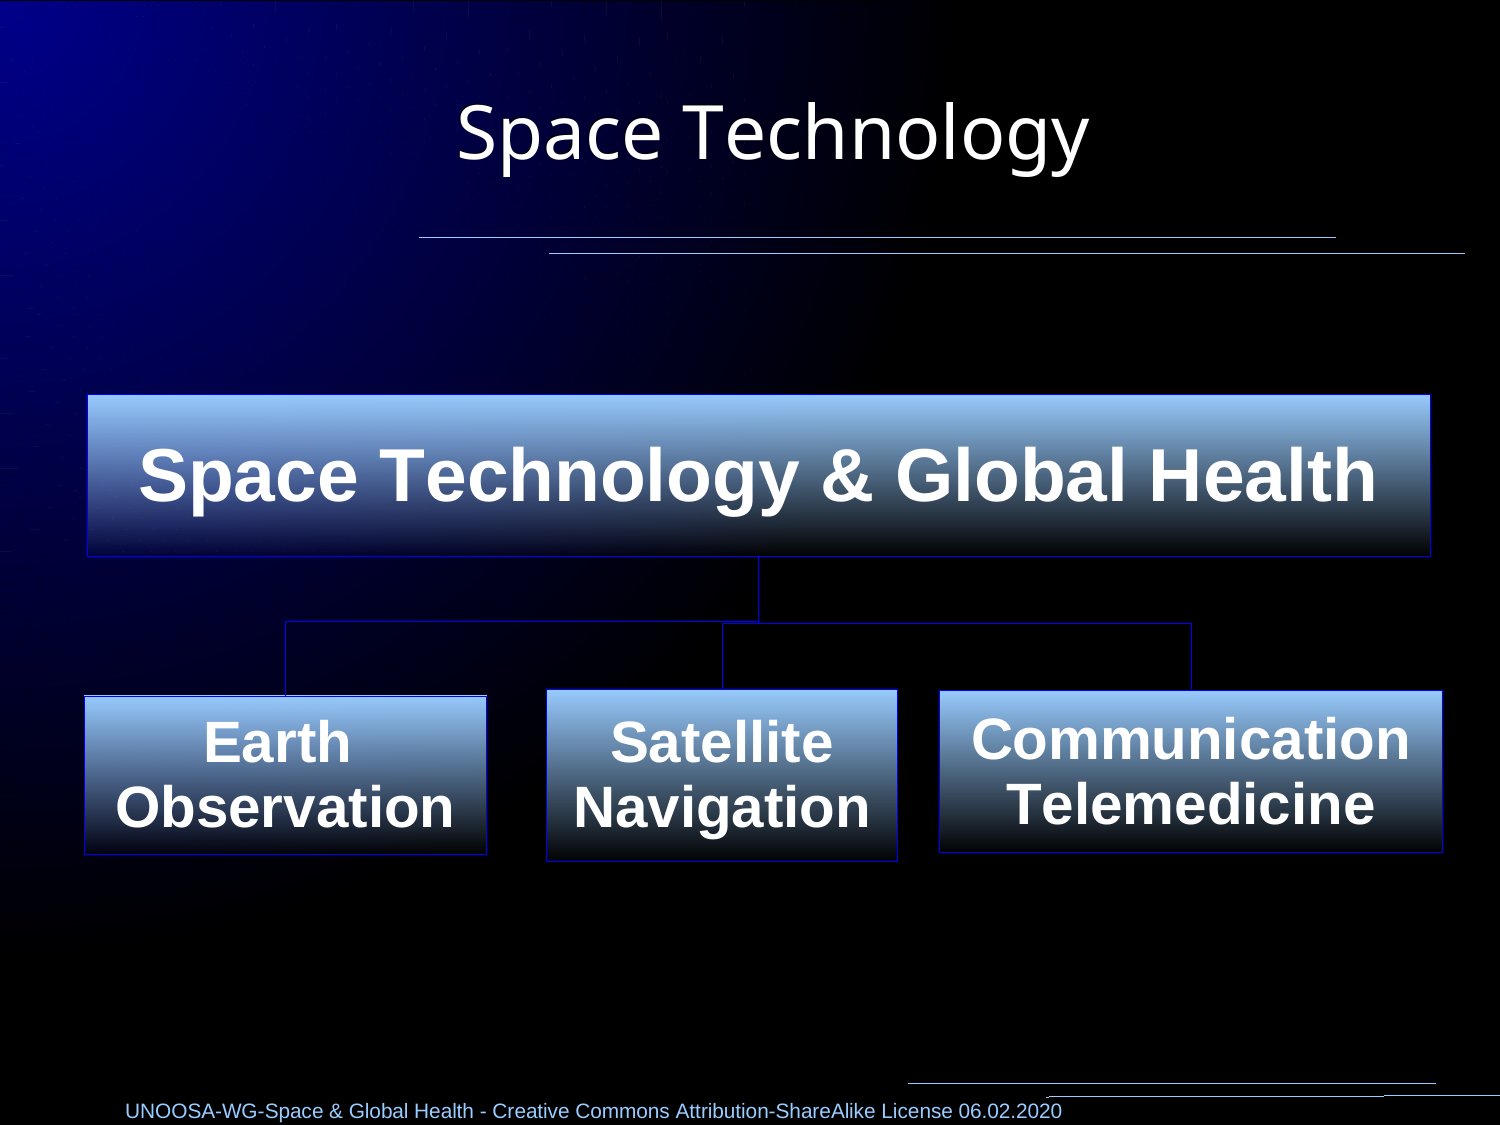

# Space Technology
Space Technology & Global Health
Satellite
Navigation
Communication
Telemedicine
Earth
Observation